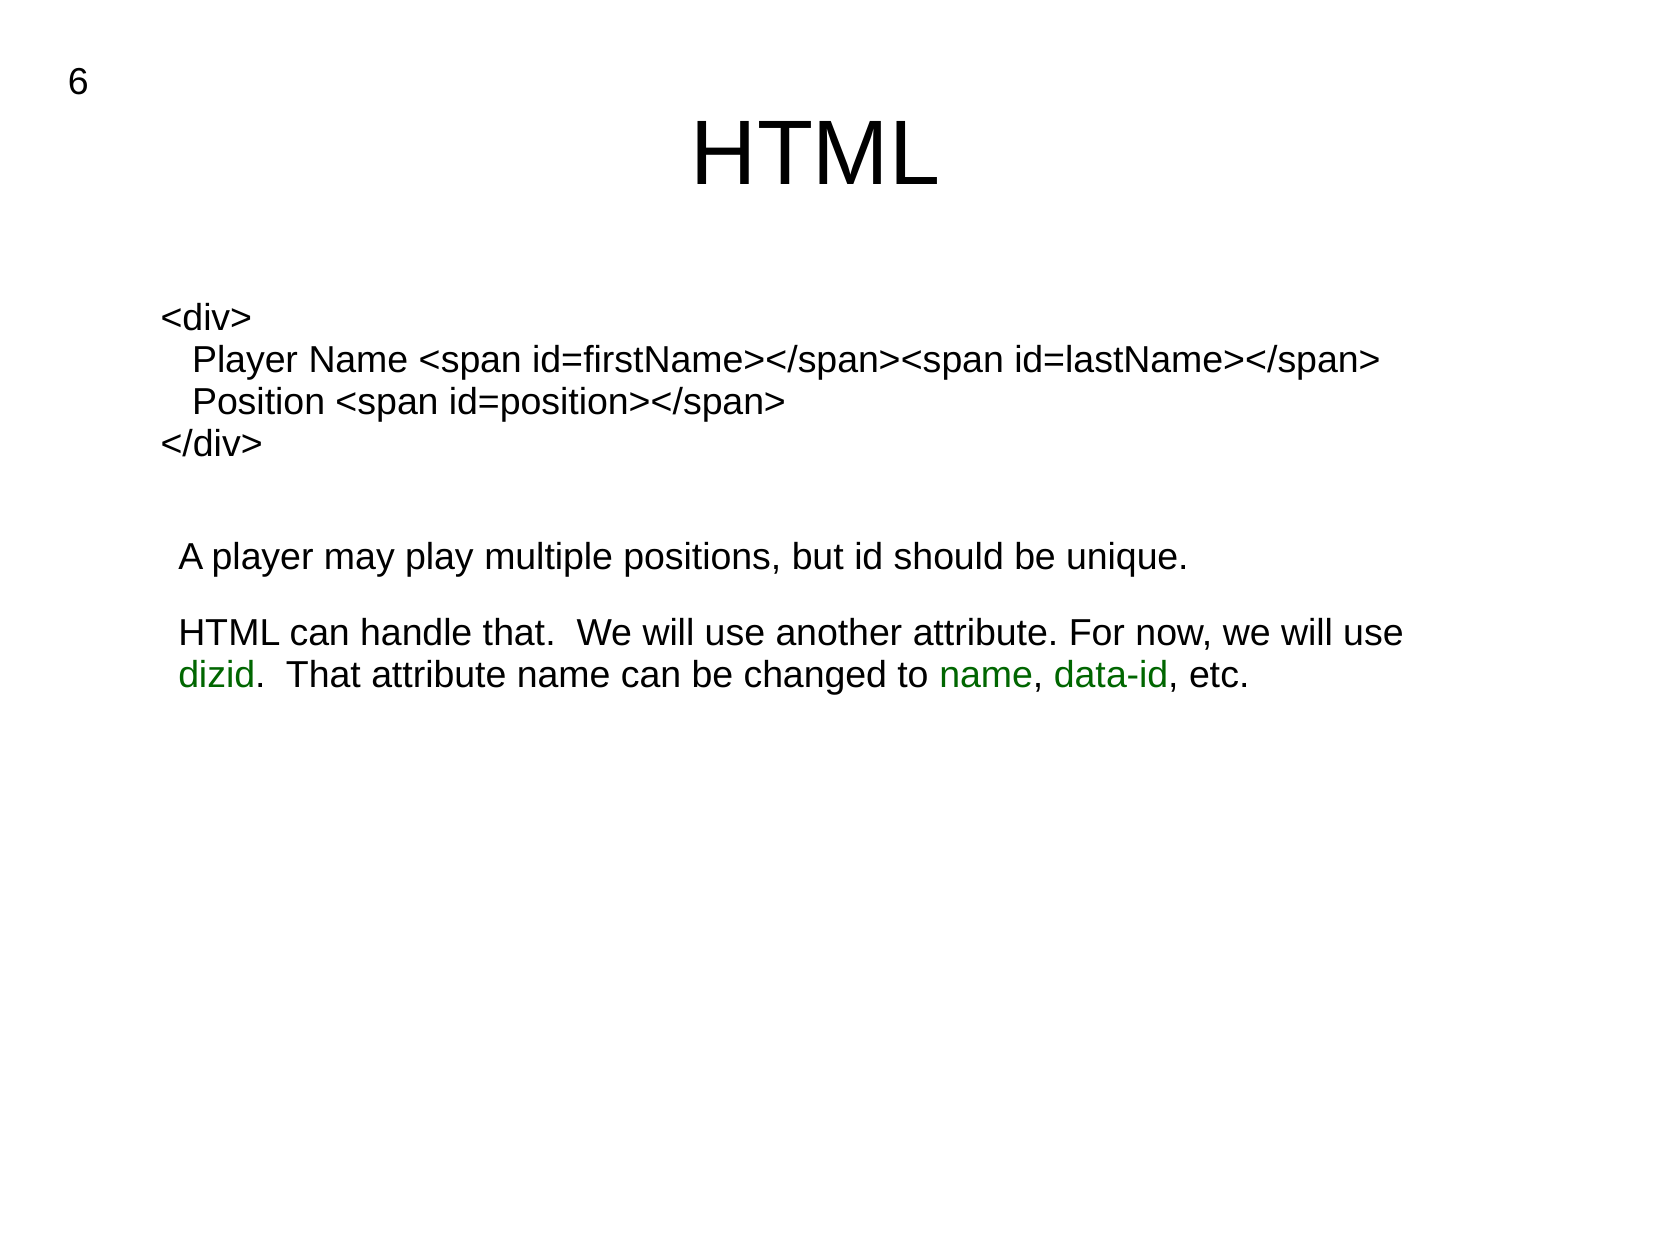

# HTML
6
<div>
 Player Name <span id=firstName></span><span id=lastName></span>
 Position <span id=position></span>
</div>
A player may play multiple positions, but id should be unique.
HTML can handle that. We will use another attribute. For now, we will use dizid. That attribute name can be changed to name, data-id, etc.